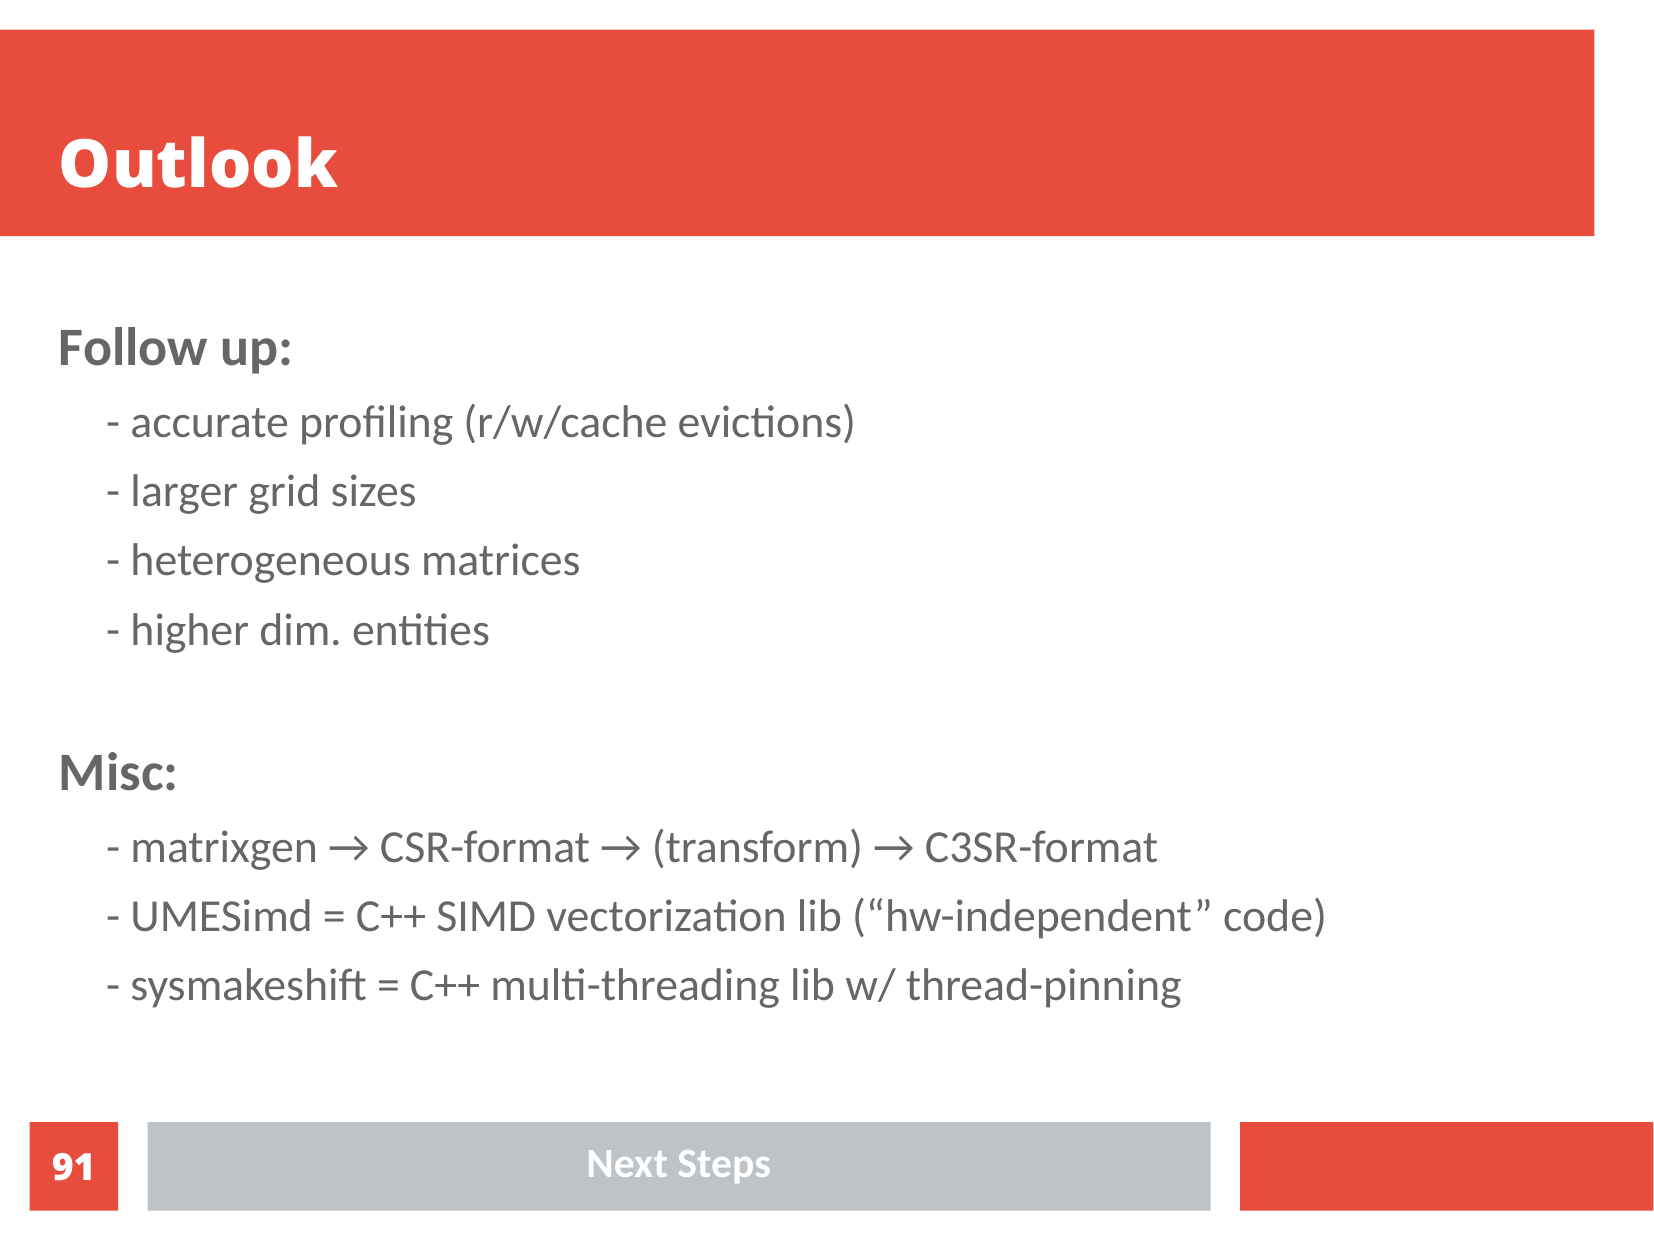

# Outlook
Follow up:
- accurate profiling (r/w/cache evictions)
- larger grid sizes
- heterogeneous matrices
- higher dim. entities
Misc:
- matrixgen → CSR-format → (transform) → C3SR-format
- UMESimd = C++ SIMD vectorization lib (“hw-independent” code)
- sysmakeshift = C++ multi-threading lib w/ thread-pinning
91
Next Steps